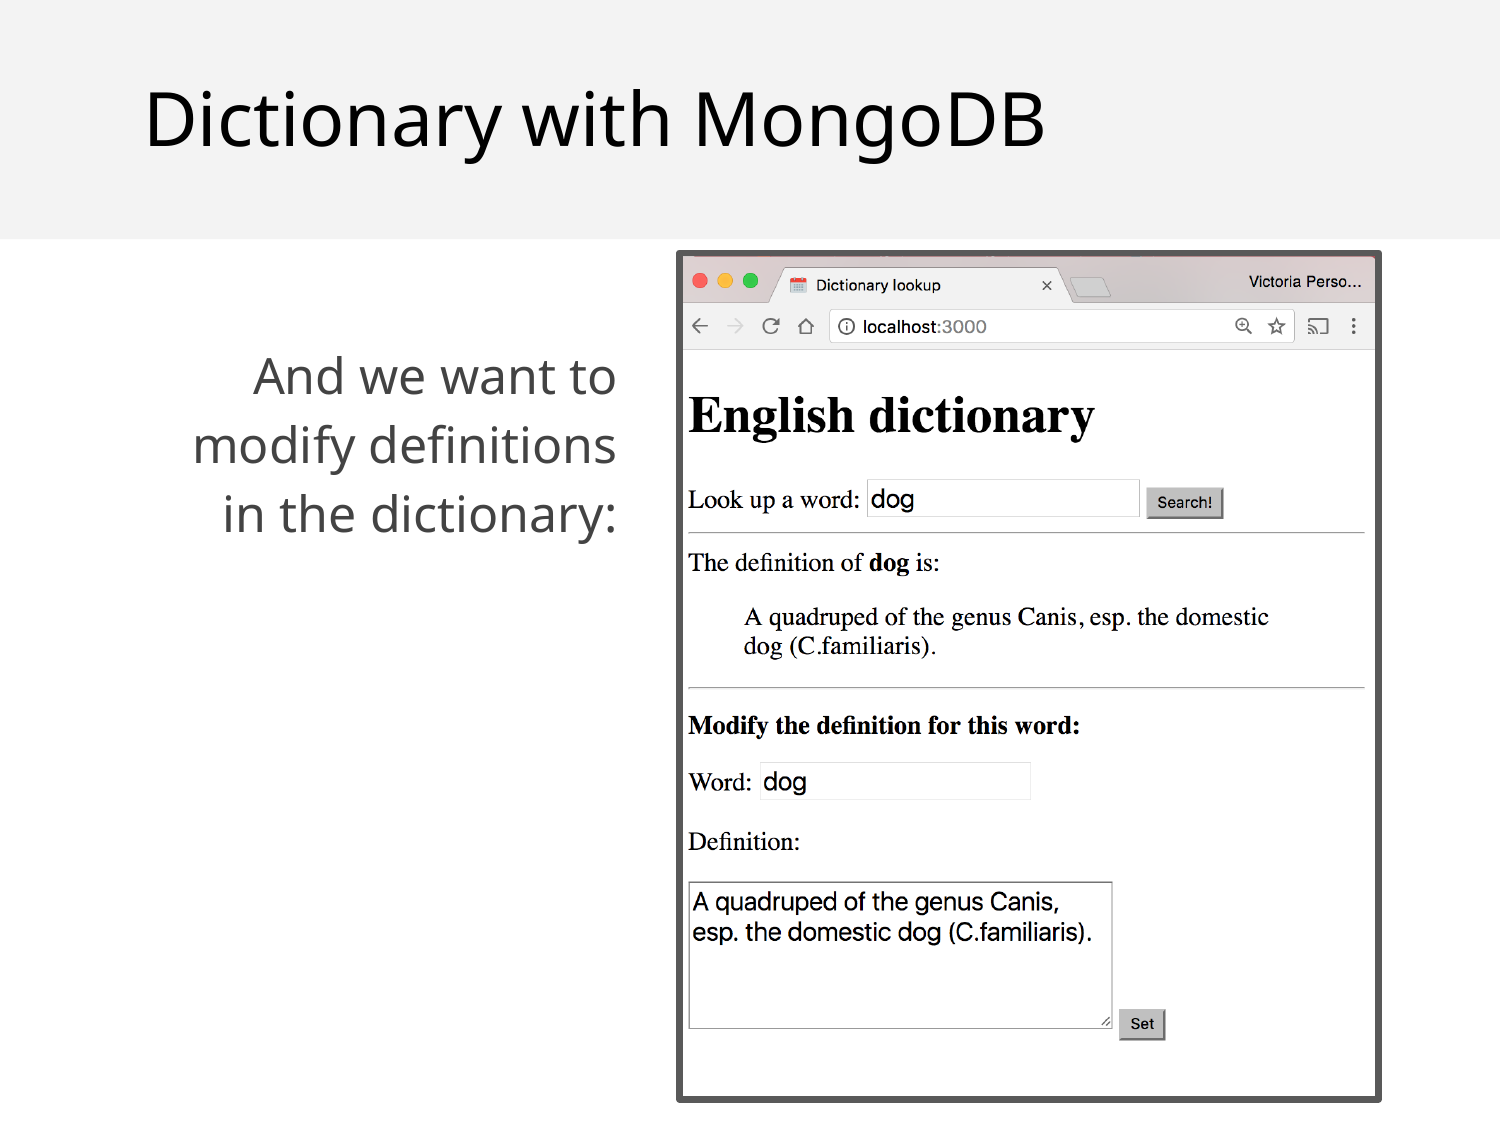

# Dictionary with MongoDB
And we want to modify definitions in the dictionary: